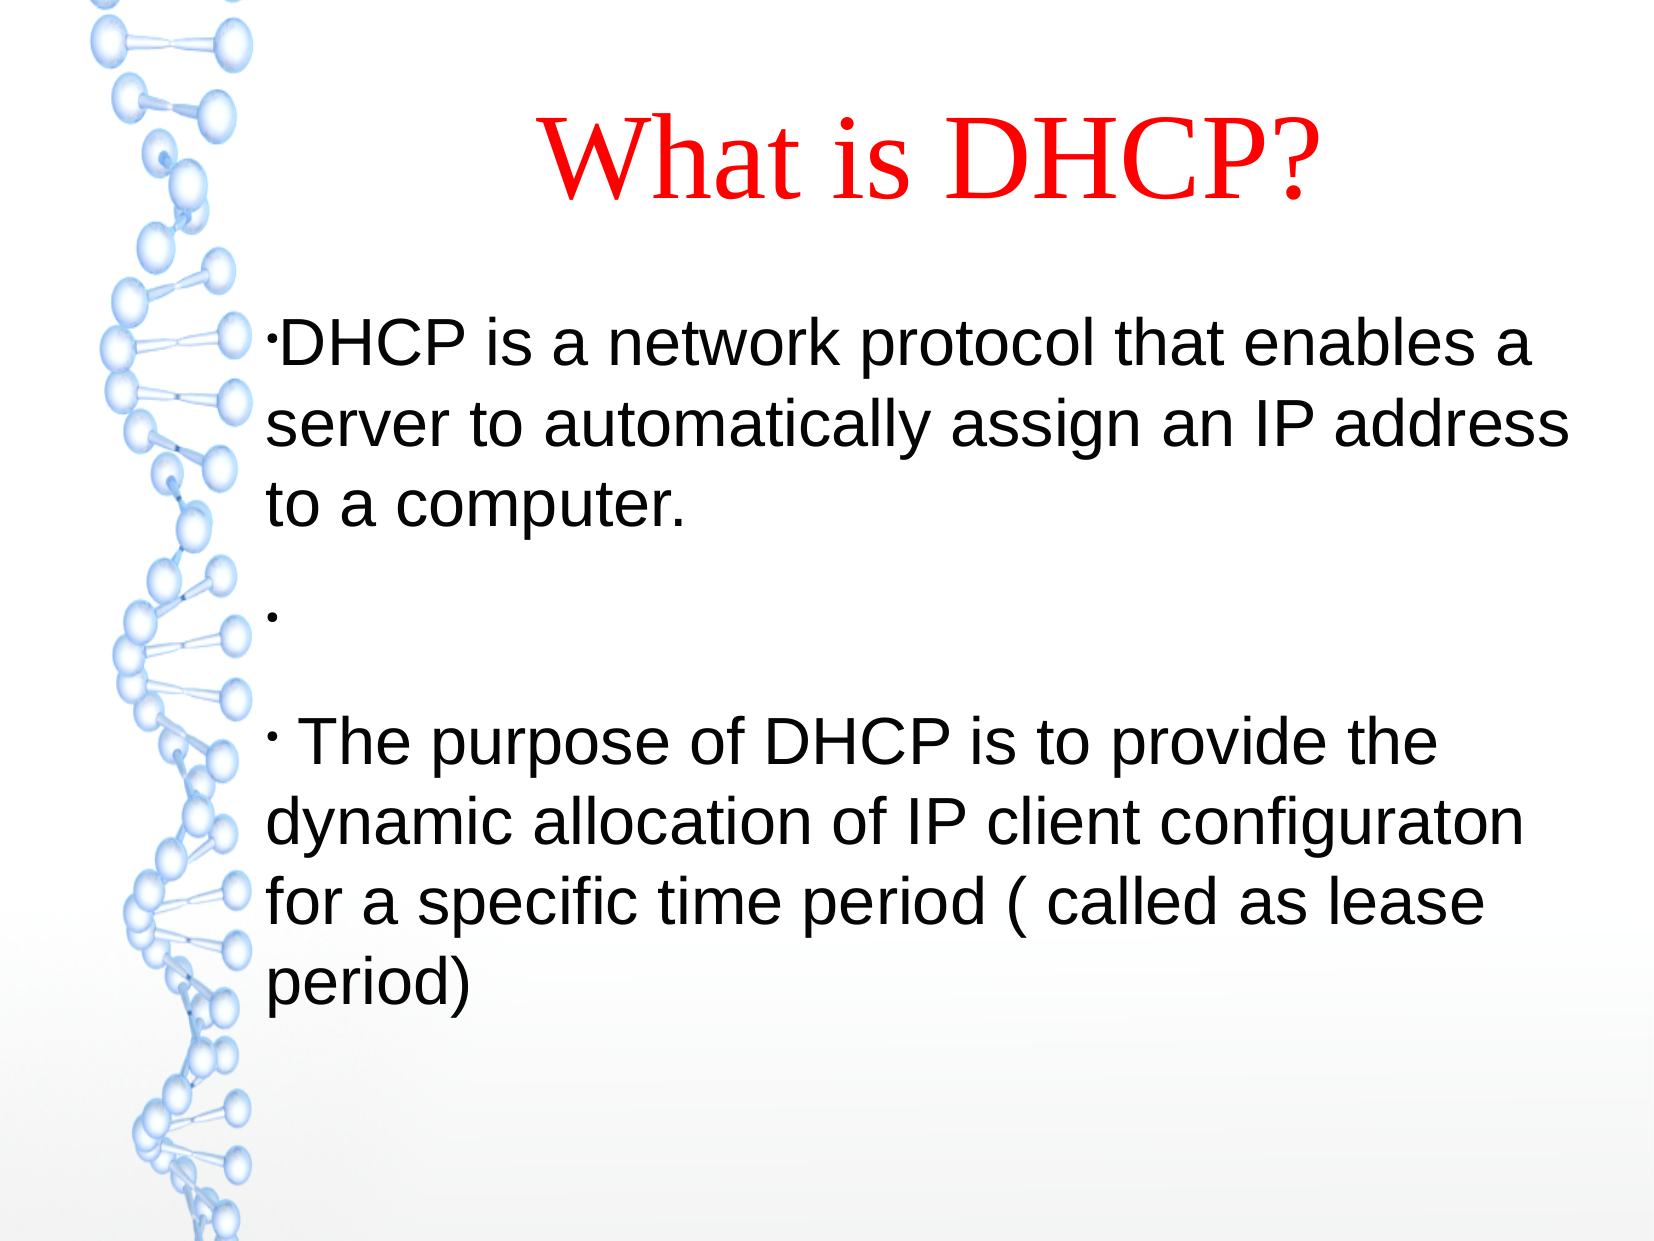

# What is DHCP?
DHCP is a network protocol that enables a server to automatically assign an IP address to a computer.
 The purpose of DHCP is to provide the dynamic allocation of IP client configuraton for a specific time period ( called as lease period)